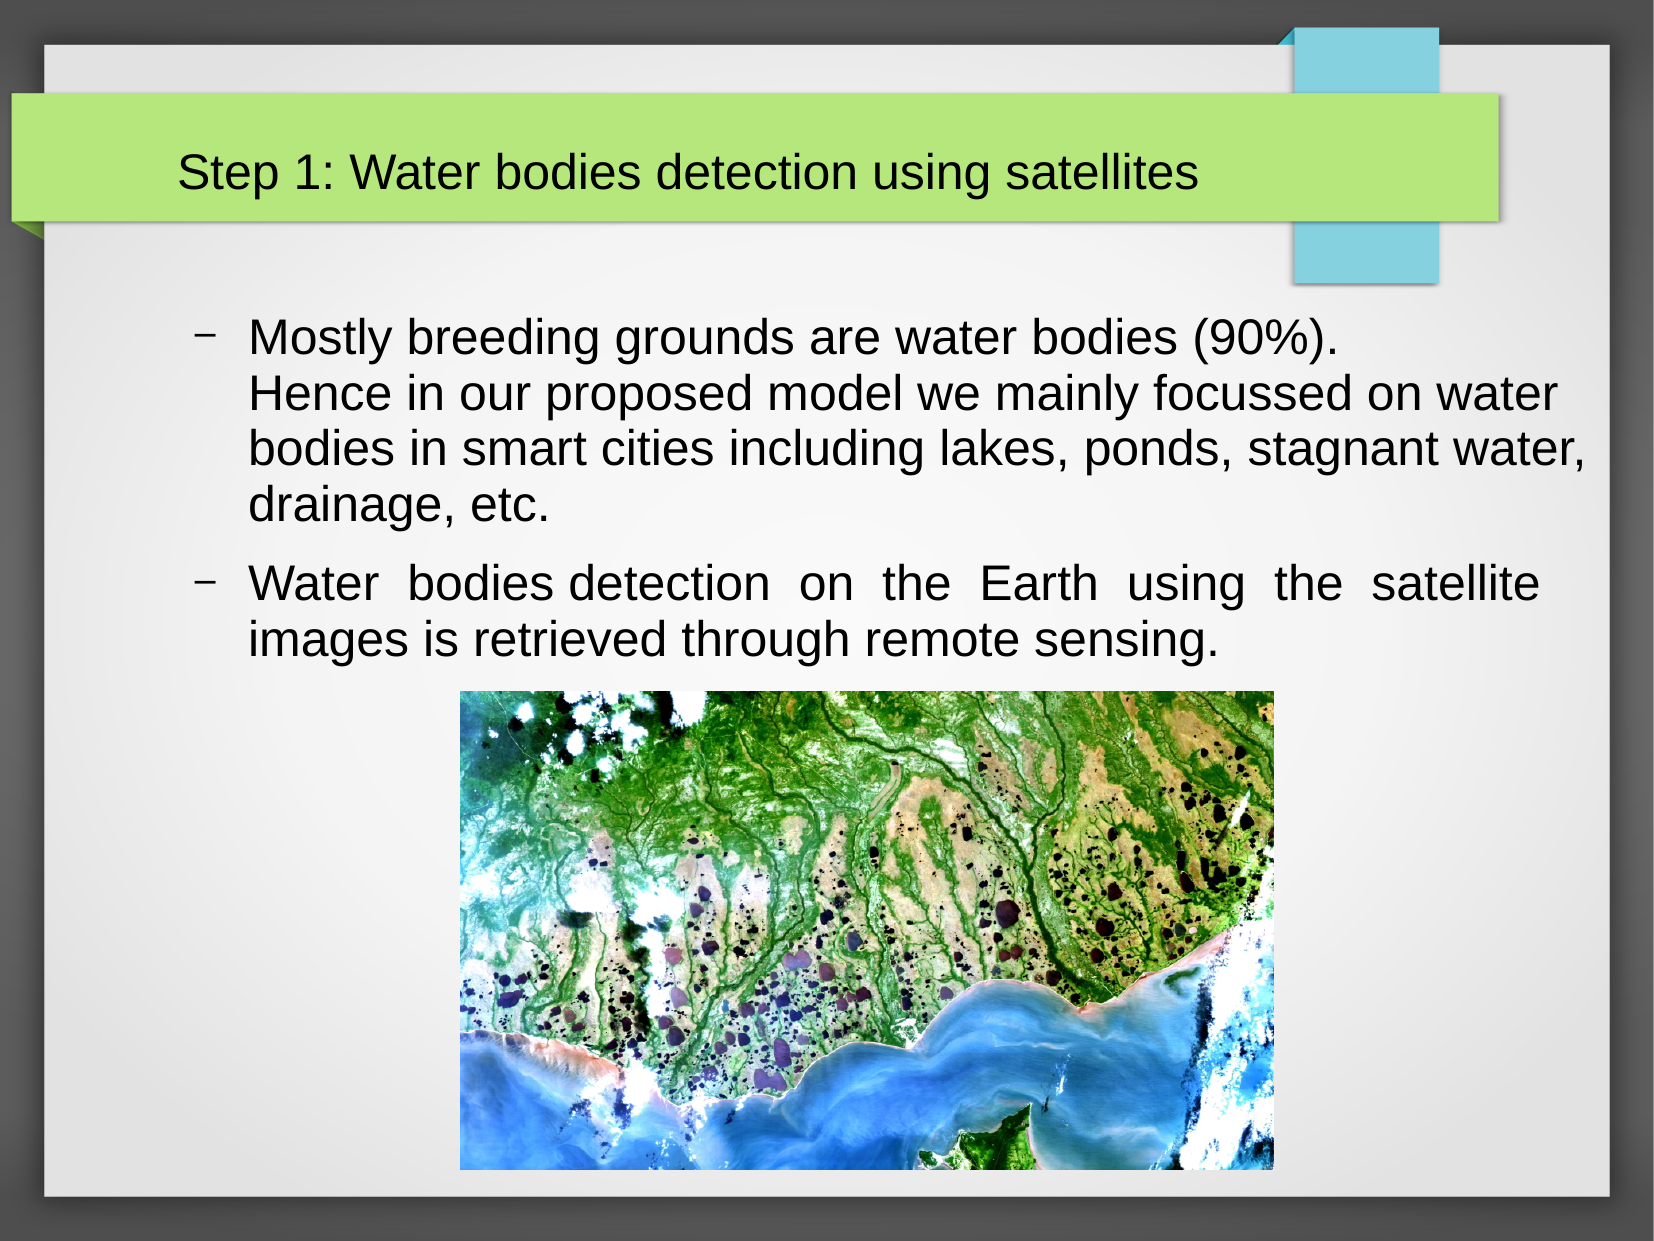

# Step 1: Water bodies detection using satellites
Mostly breeding grounds are water bodies (90%).
Hence in our proposed model we mainly focussed on water bodies in smart cities including lakes, ponds, stagnant water, drainage, etc.
Water bodies detection on the Earth using the satellite images is retrieved through remote sensing.